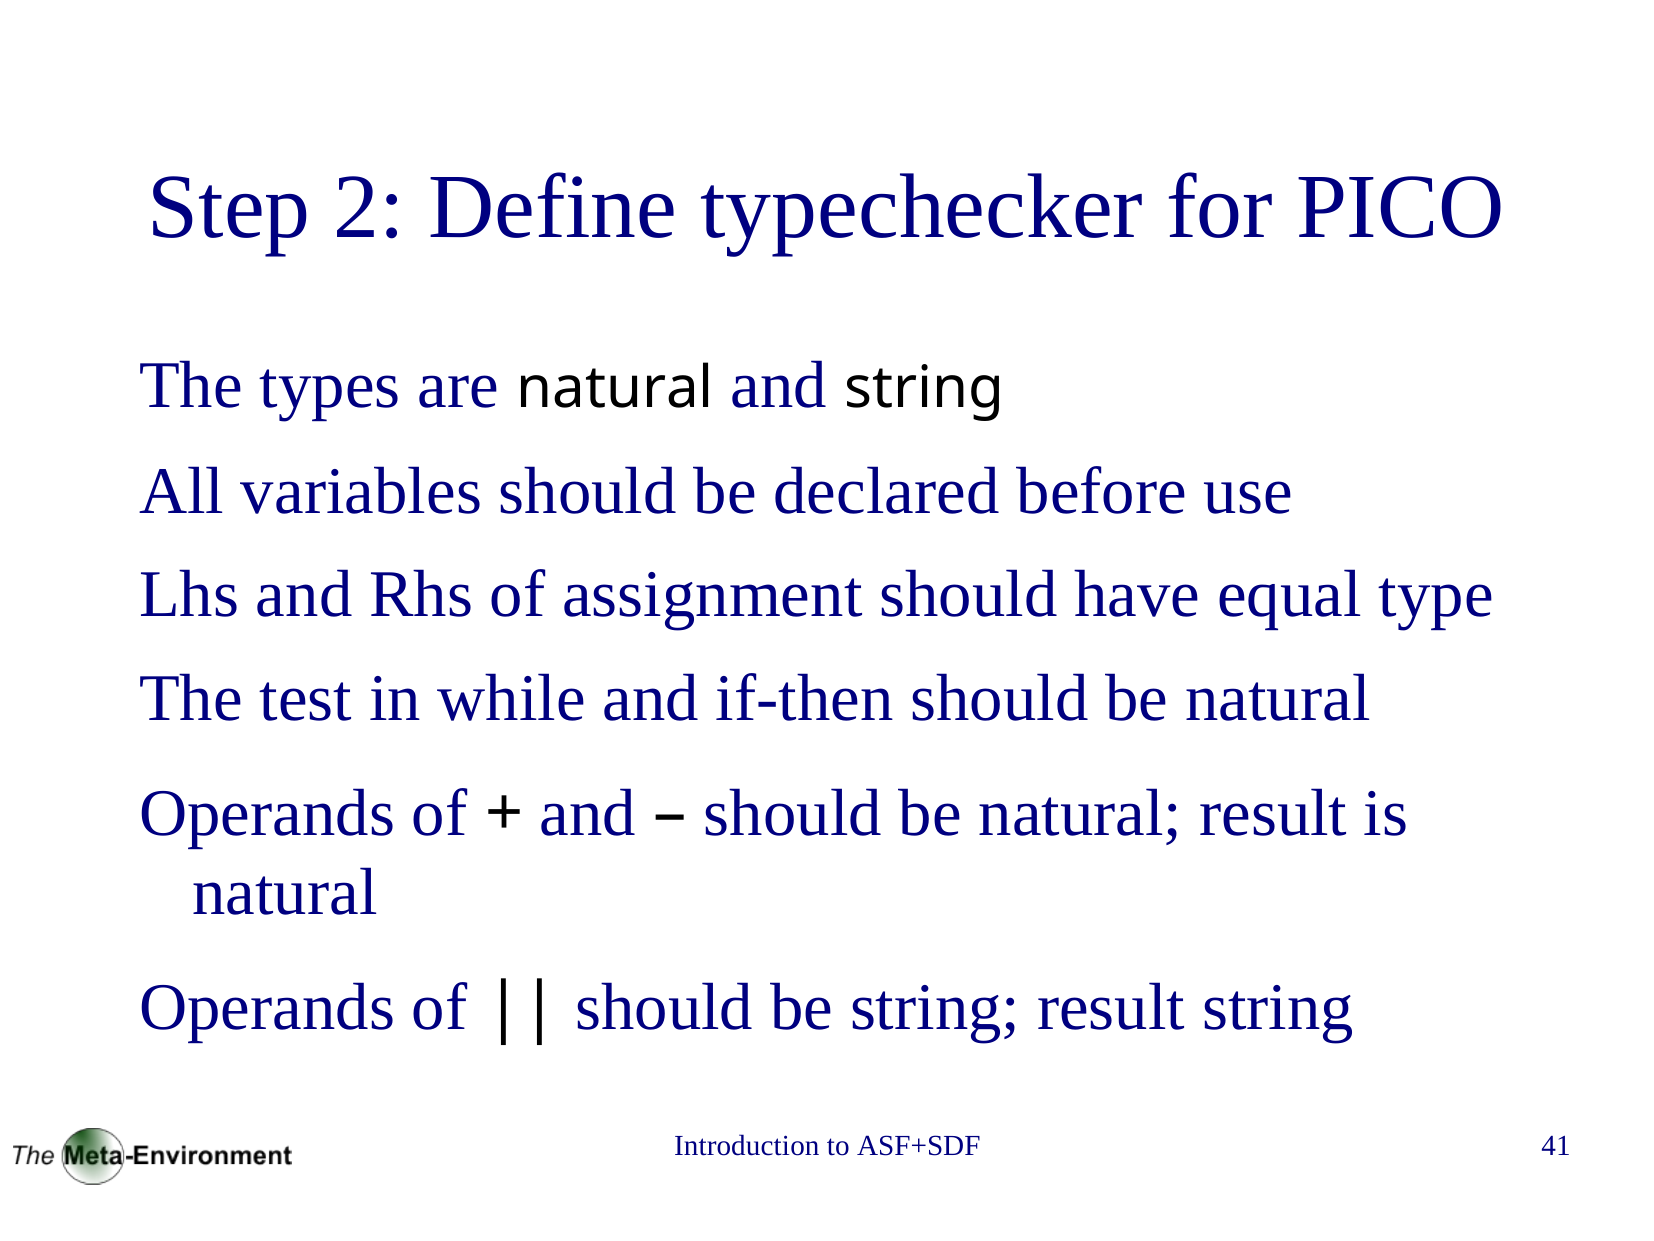

# Step 2: Define typechecker for PICO
The types are natural and string
All variables should be declared before use
Lhs and Rhs of assignment should have equal type
The test in while and if-then should be natural
Operands of + and – should be natural; result is natural
Operands of || should be string; result string
41